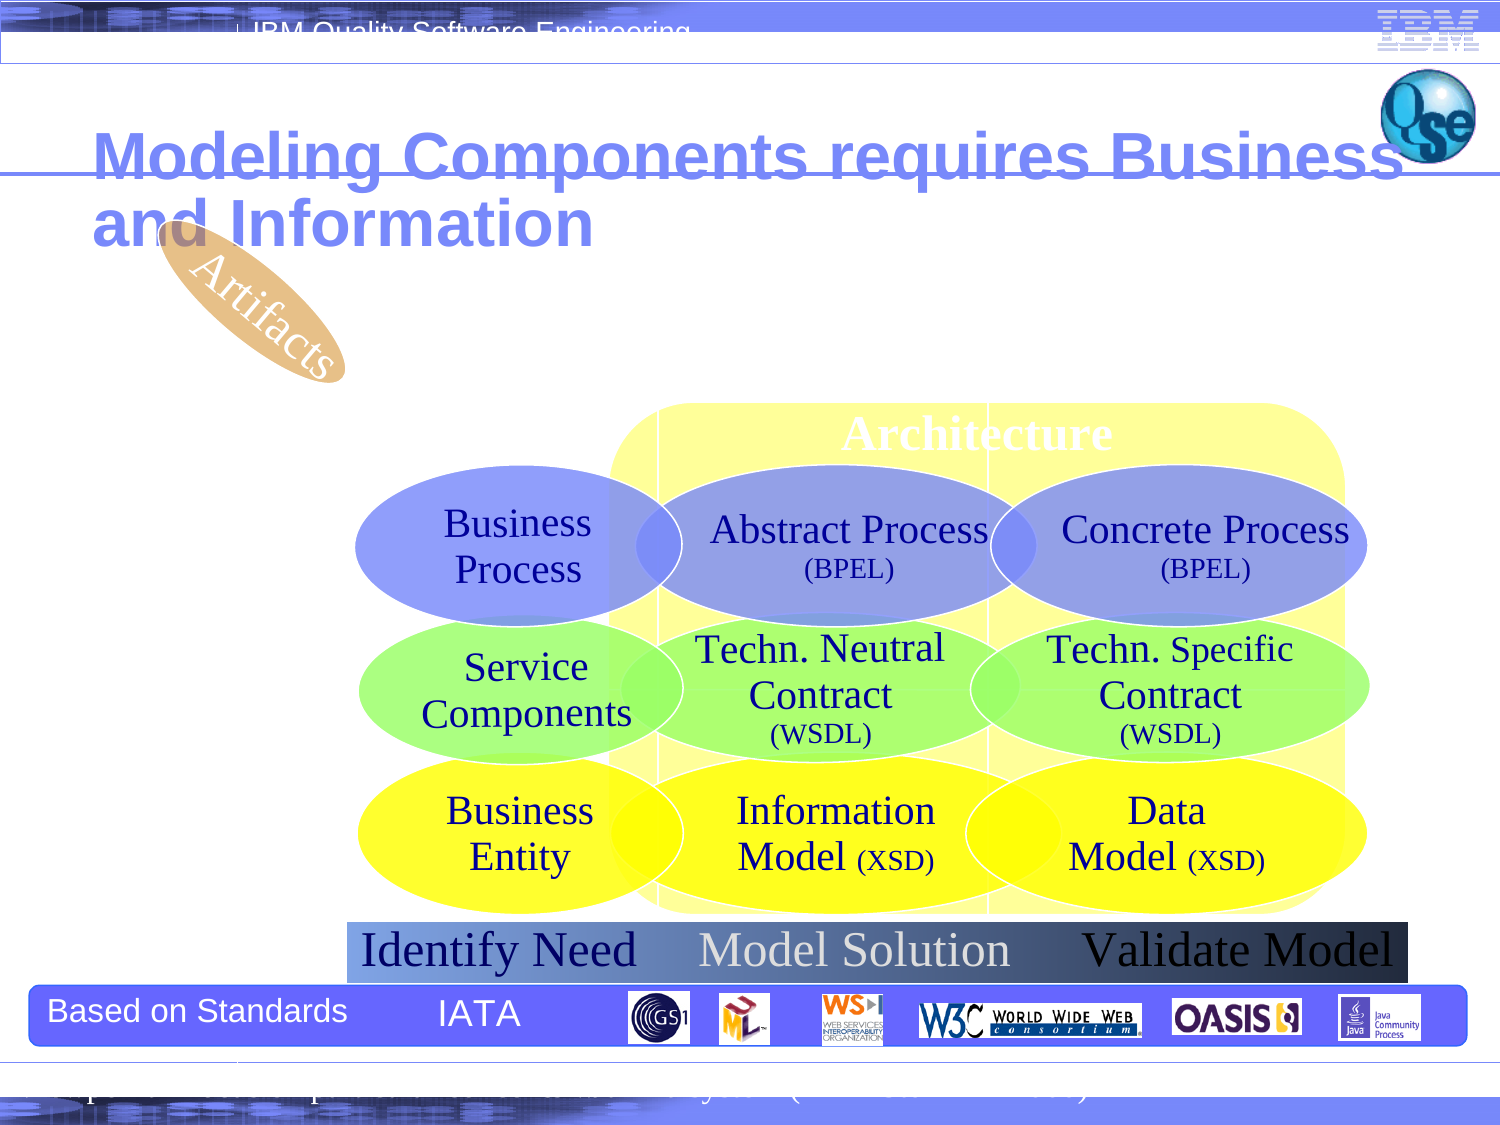

# Modeling Components requires Business and Information
Artifacts
Business
System
Implementation
Architecture
Behavior
Business
Process
Service
Components
Business
Entity
Abstract Process
(BPEL)
Techn. Neutral Contract (WSDL)
Information
Model (XSD)
Concrete Process
(BPEL)
Techn. Specific Contract (WSDL)
Data
Model (XSD)
Information
Identify Need
Model Solution
Validate Model
IATA
Based on Standards
Viewpoint – focus on particular concerns within a system (IEEE Std 1471-2000)
34